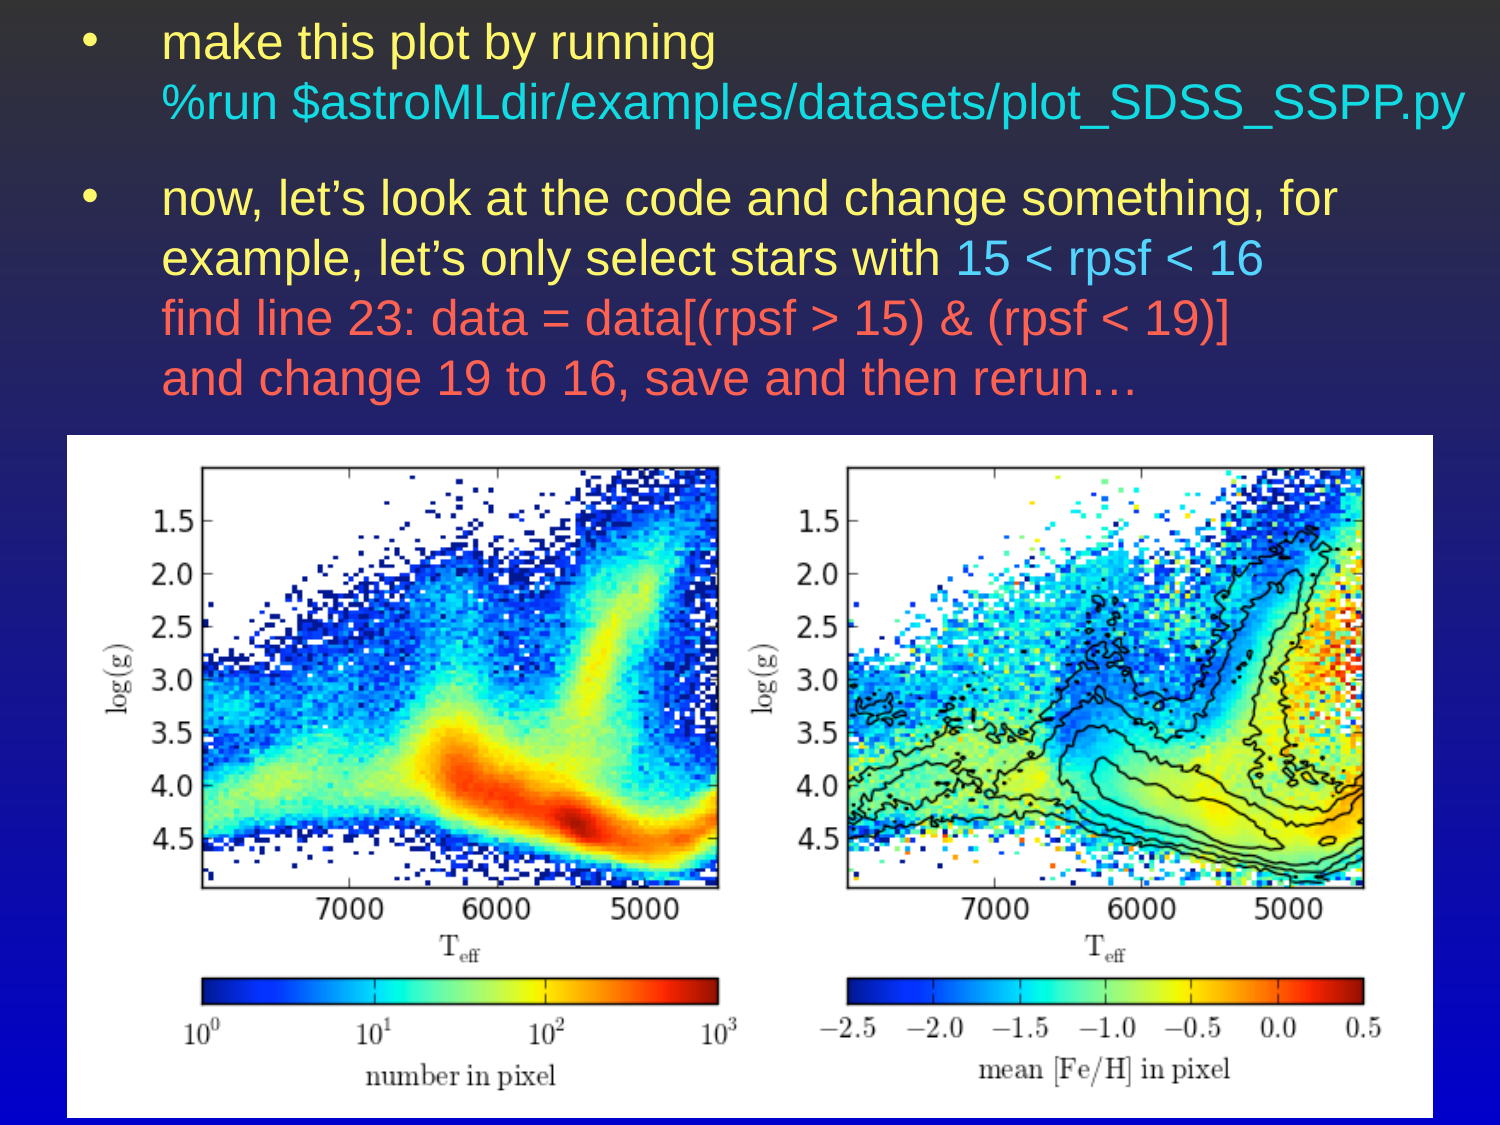

# make this plot by running %run $astroMLdir/examples/datasets/plot_SDSS_SSPP.py
now, let’s look at the code and change something, for example, let’s only select stars with 15 < rpsf < 16 find line 23: data = data[(rpsf > 15) & (rpsf < 19)] and change 19 to 16, save and then rerun…